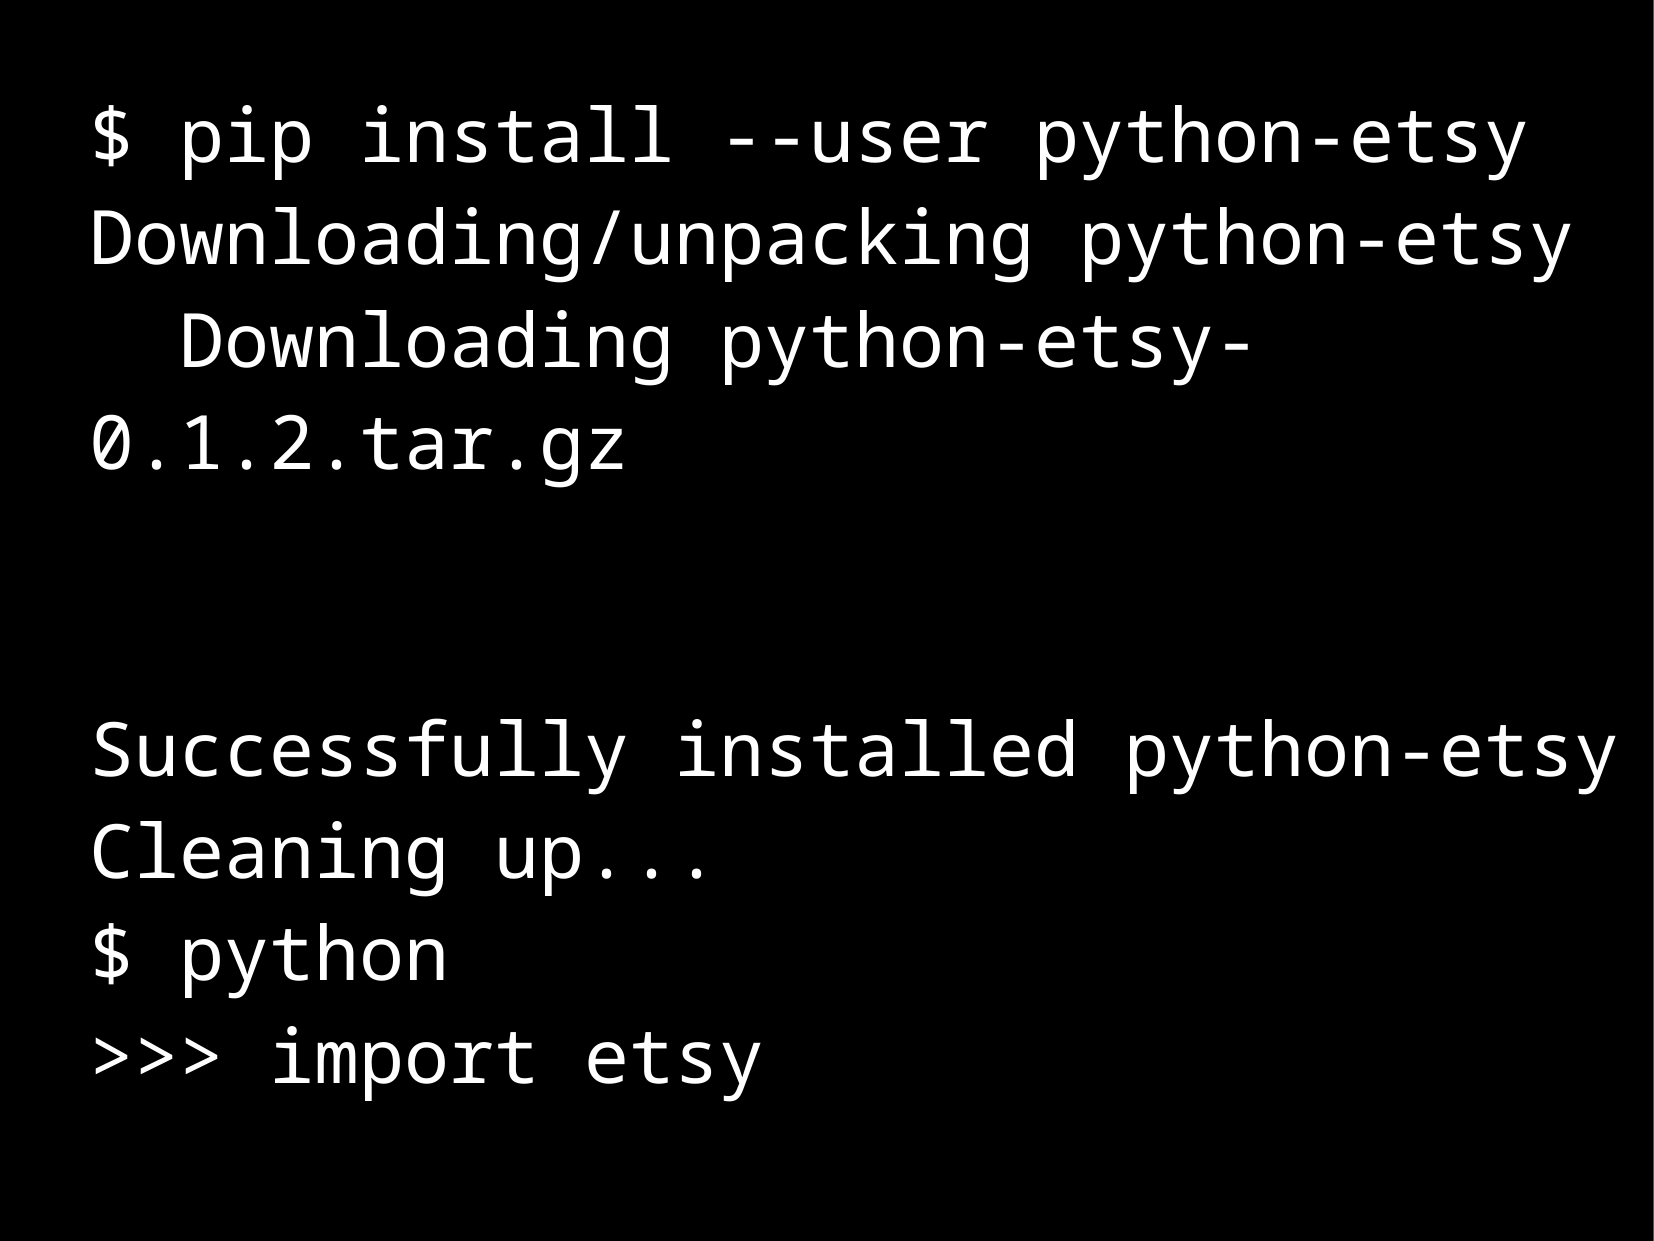

$ pip install --user python-etsy
Downloading/unpacking python-etsy
 Downloading python-etsy-0.1.2.tar.gz
Successfully installed python-etsy
Cleaning up...
$ python
>>> import etsy